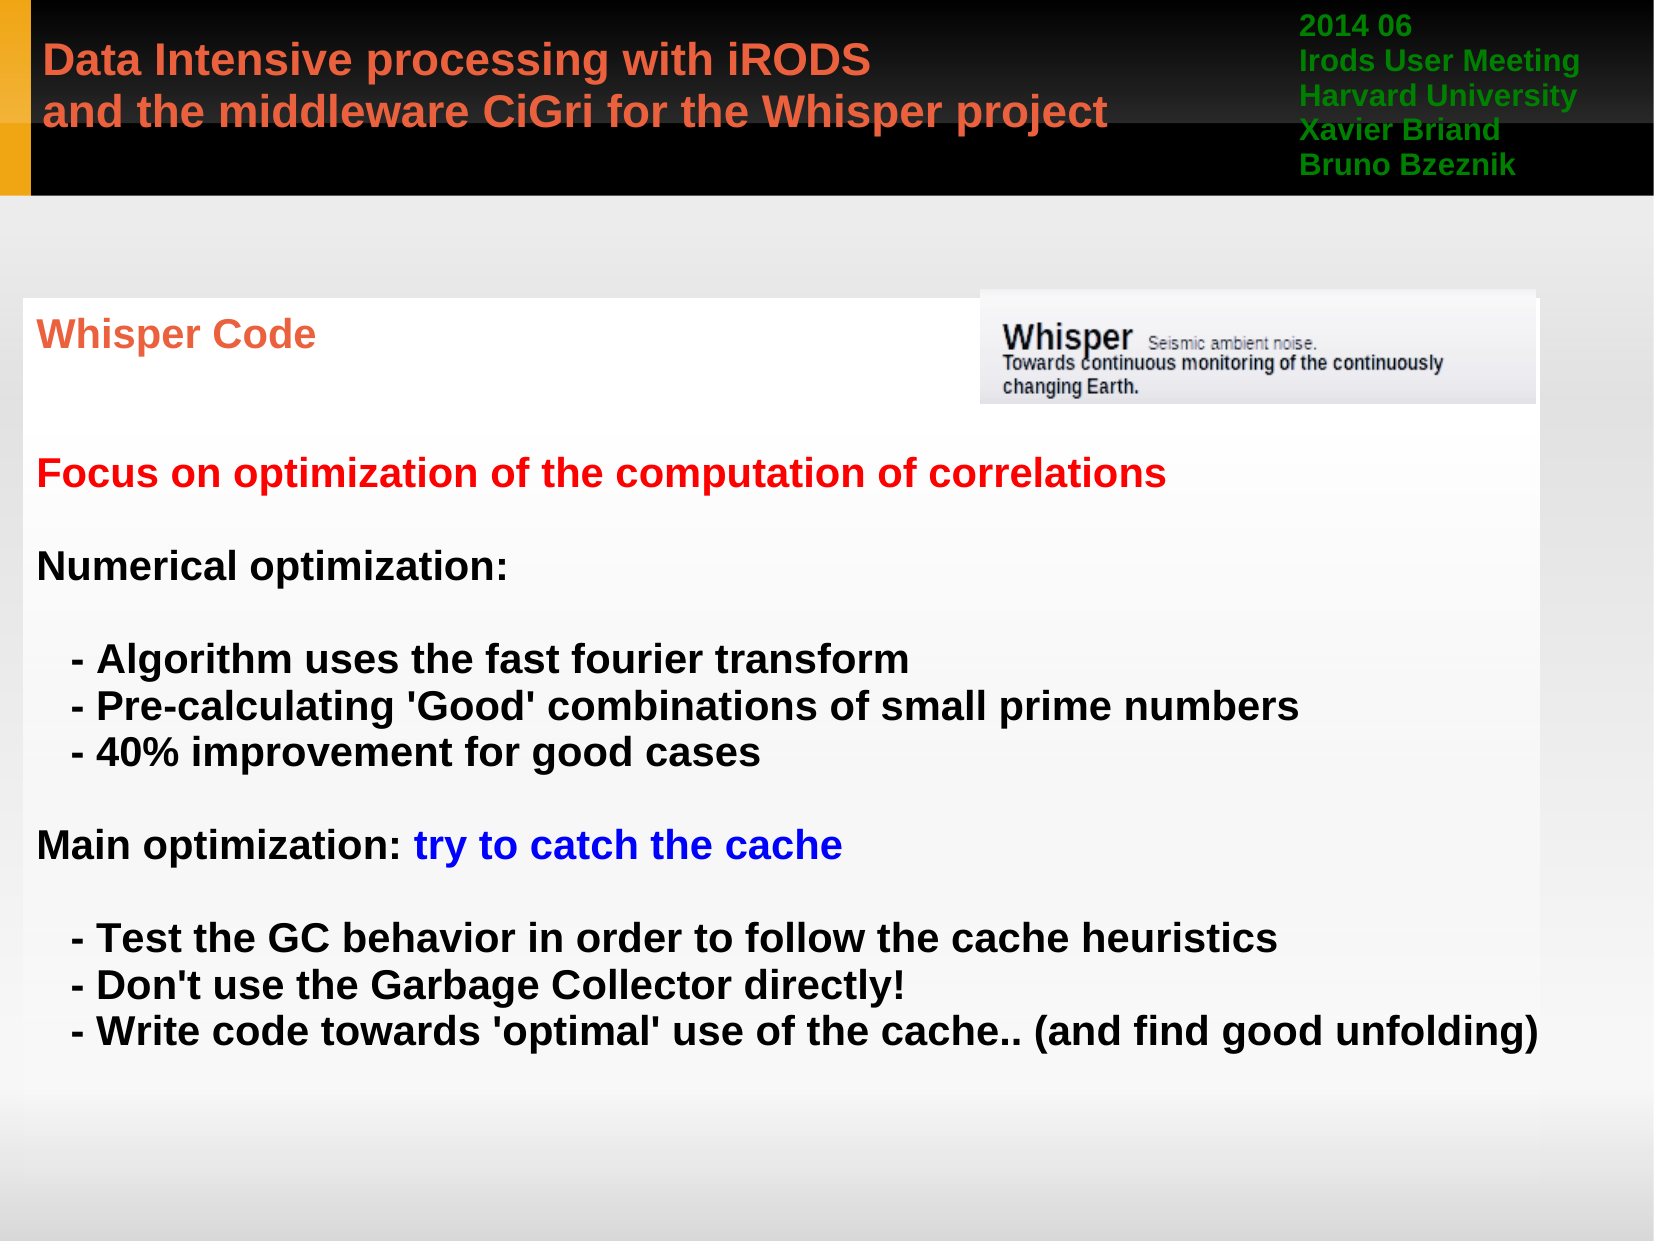

2014 06
Irods User Meeting
Harvard University
Xavier Briand
Bruno Bzeznik
 Data Intensive processing with iRODS
 and the middleware CiGri for the Whisper project
# Whisper Code
Focus on optimization of the computation of correlations
Numerical optimization:
 - Algorithm uses the fast fourier transform
 - Pre-calculating 'Good' combinations of small prime numbers
 - 40% improvement for good cases
Main optimization: try to catch the cache
 - Test the GC behavior in order to follow the cache heuristics
 - Don't use the Garbage Collector directly!
 - Write code towards 'optimal' use of the cache.. (and find good unfolding)